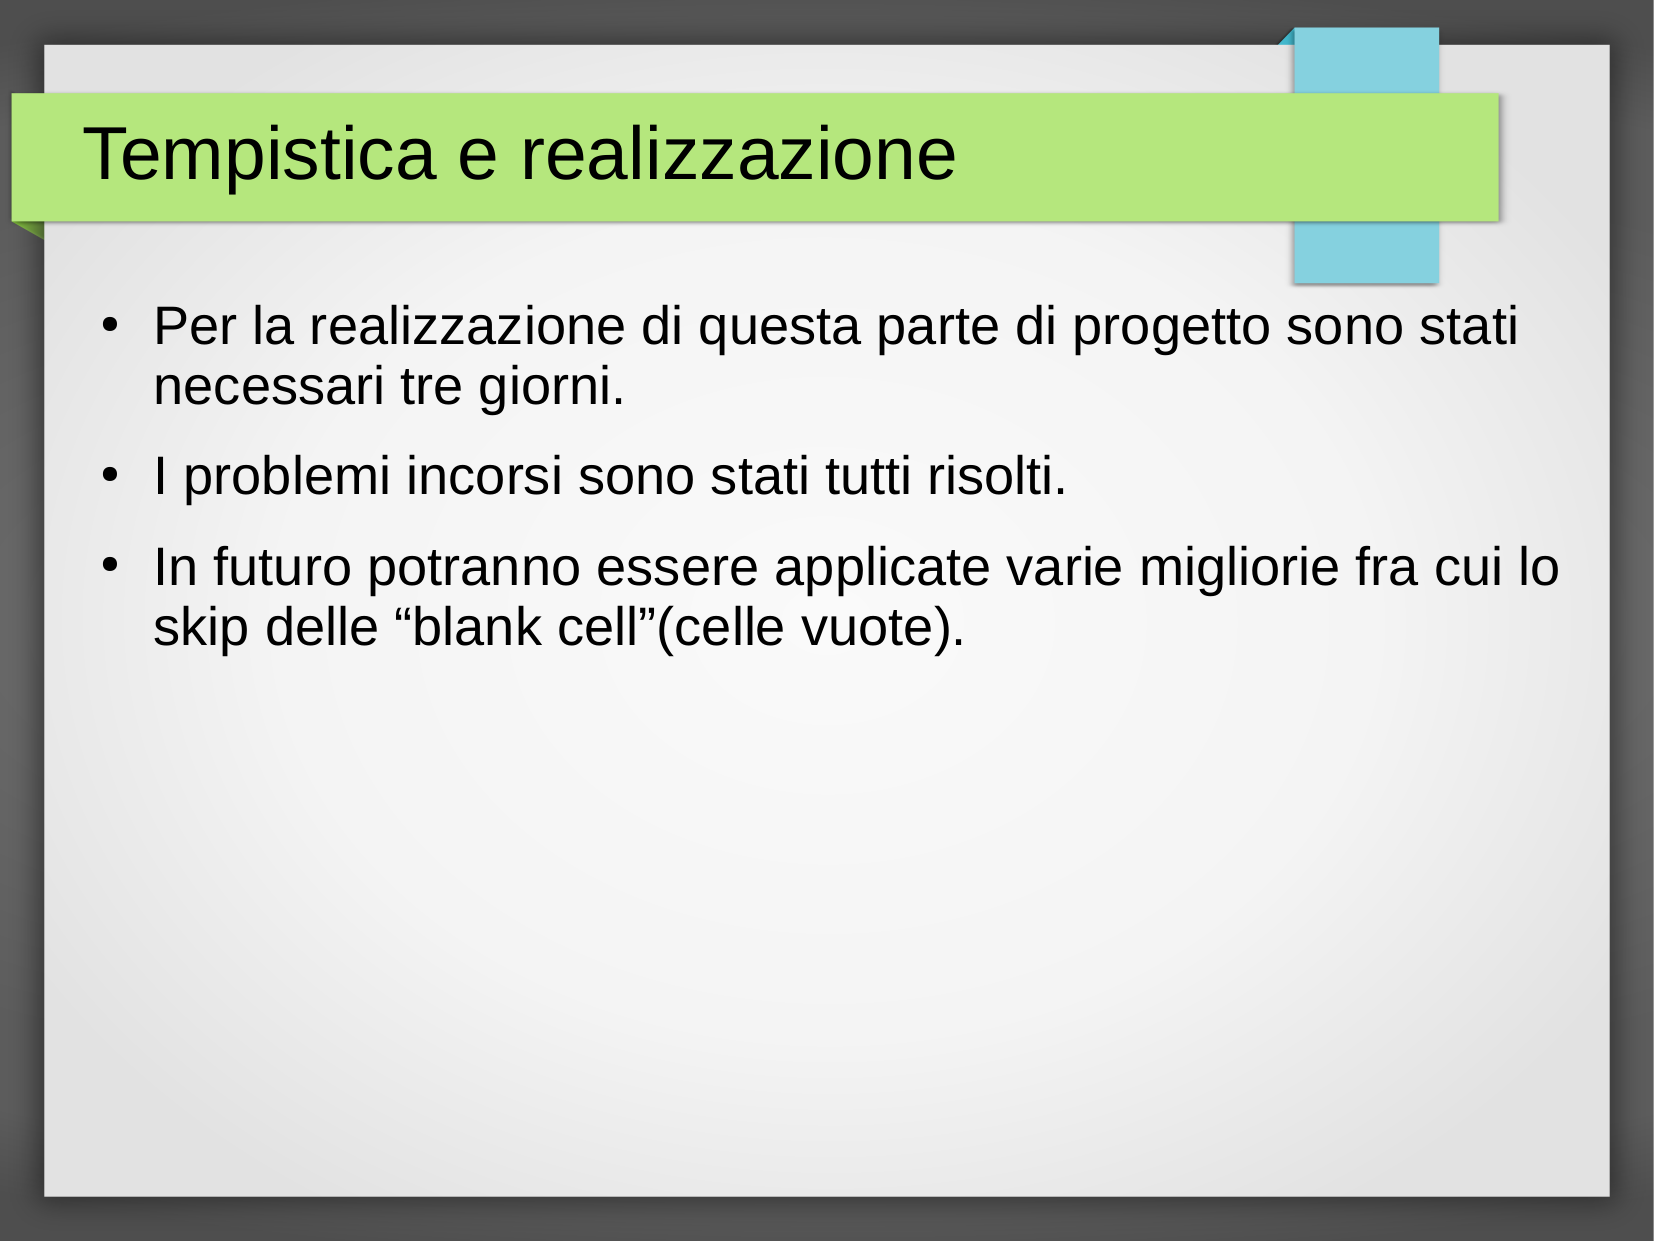

# Tempistica e realizzazione
Per la realizzazione di questa parte di progetto sono stati necessari tre giorni.
I problemi incorsi sono stati tutti risolti.
In futuro potranno essere applicate varie migliorie fra cui lo skip delle “blank cell”(celle vuote).